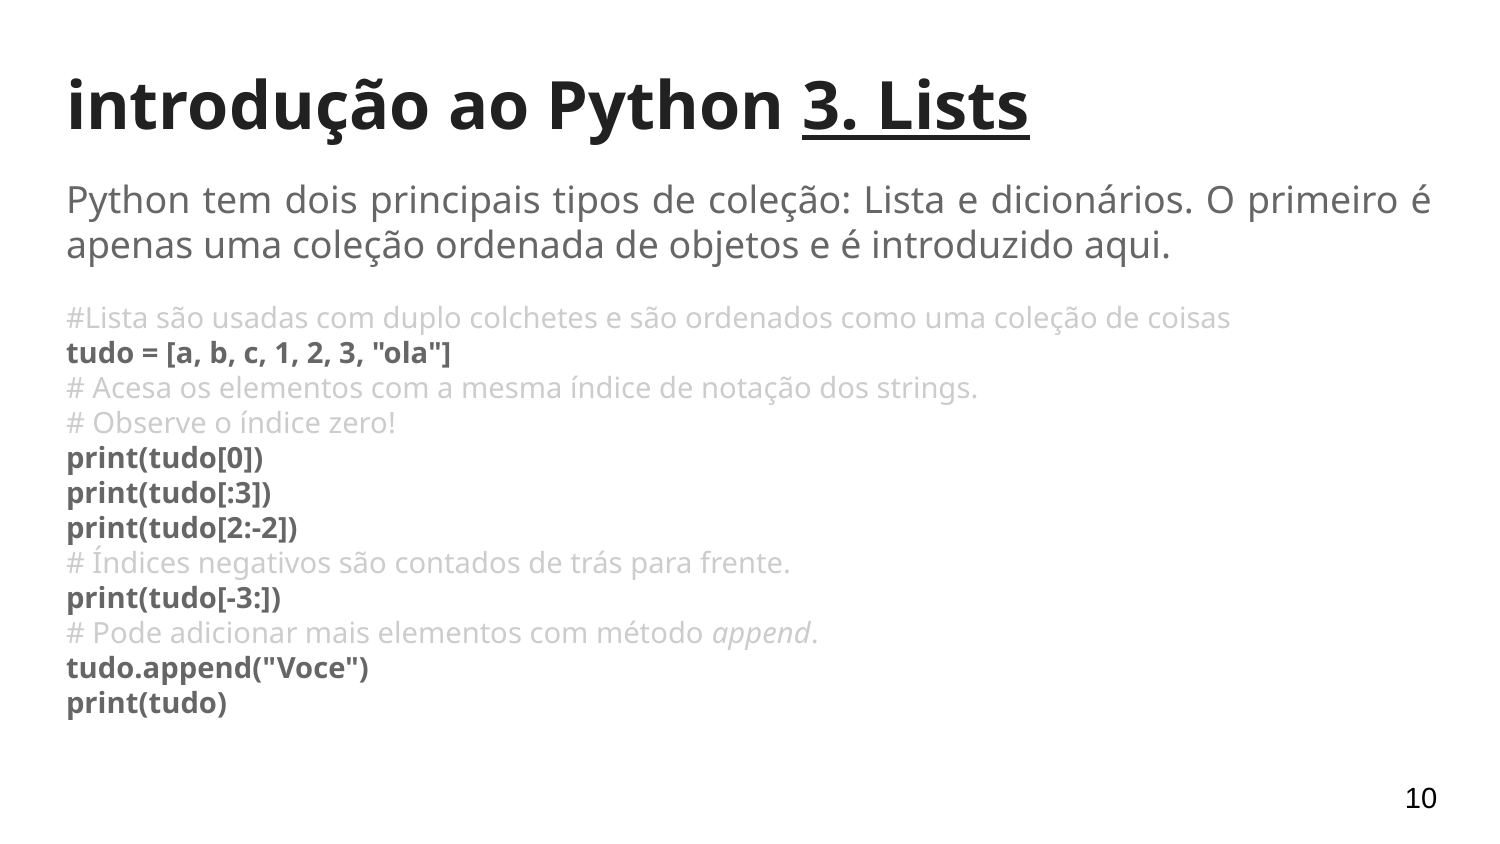

# introdução ao Python 3. Lists
Python tem dois principais tipos de coleção: Lista e dicionários. O primeiro é apenas uma coleção ordenada de objetos e é introduzido aqui.
#Lista são usadas com duplo colchetes e são ordenados como uma coleção de coisas
tudo = [a, b, c, 1, 2, 3, "ola"]
# Acesa os elementos com a mesma índice de notação dos strings.
# Observe o índice zero!
print(tudo[0])
print(tudo[:3])
print(tudo[2:-2])
# Índices negativos são contados de trás para frente.
print(tudo[-3:])
# Pode adicionar mais elementos com método append.
tudo.append("Voce")
print(tudo)